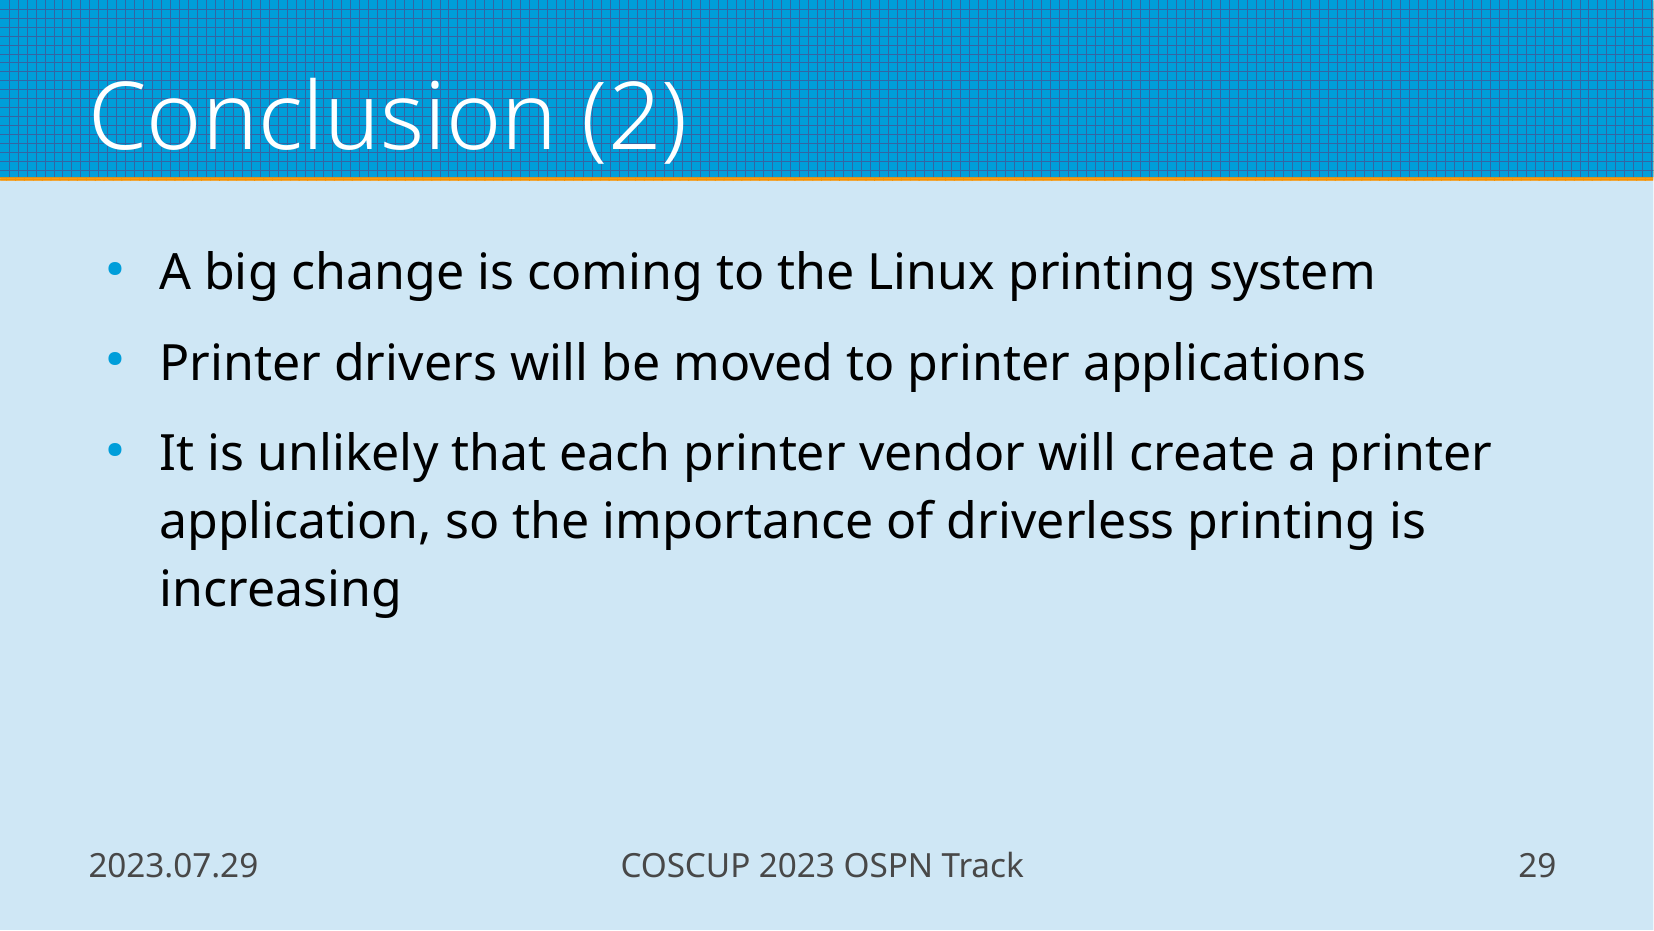

# Conclusion (2)
A big change is coming to the Linux printing system
Printer drivers will be moved to printer applications
It is unlikely that each printer vendor will create a printer application, so the importance of driverless printing is increasing
2023.07.29
COSCUP 2023 OSPN Track
29